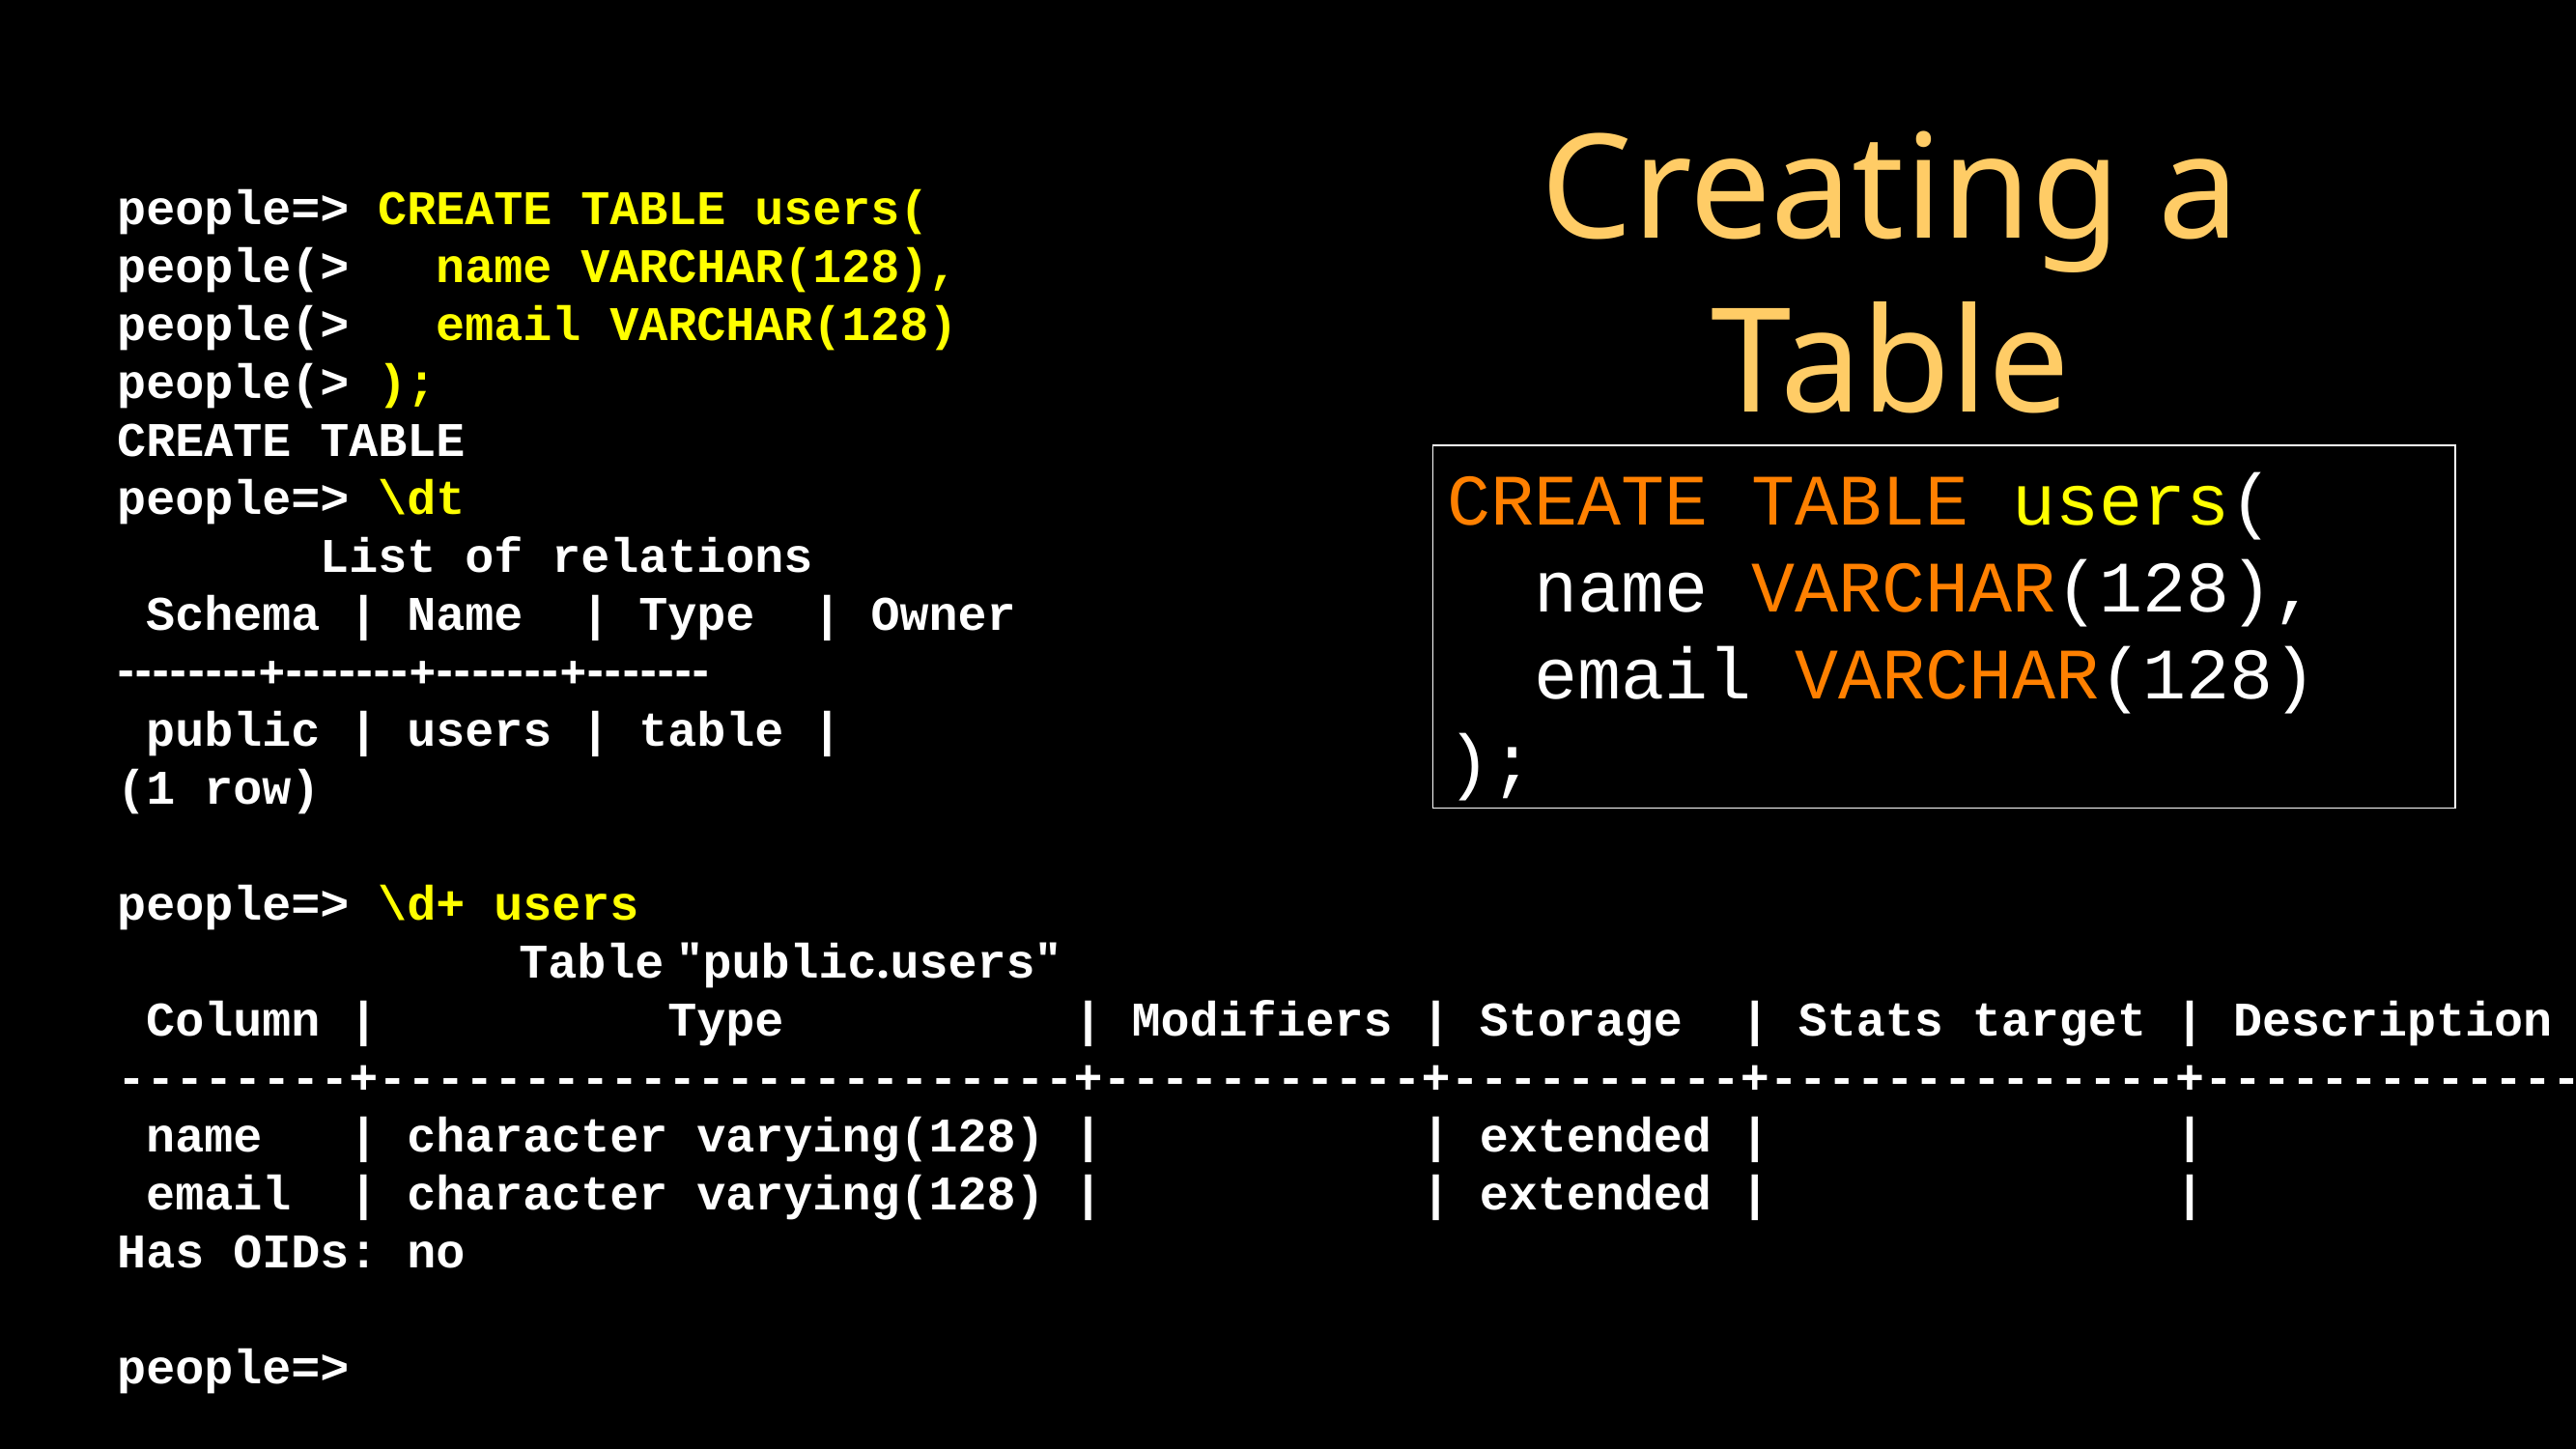

# Creating a Table
people=> CREATE TABLE users(
people(> name VARCHAR(128),
people(> email VARCHAR(128)
people(> );
CREATE TABLE
people=> \dt
 List of relations
 Schema | Name | Type | Owner
--------+-------+-------+-------
 public | users | table |
(1 row)
people=> \d+ users
 Table "public.users"
 Column | Type | Modifiers | Storage | Stats target | Description
--------+------------------------+-----------+----------+--------------+-------------
 name | character varying(128) | | extended | |
 email | character varying(128) | | extended | |
Has OIDs: no
people=>
CREATE TABLE users(
 name VARCHAR(128),
 email VARCHAR(128)
);